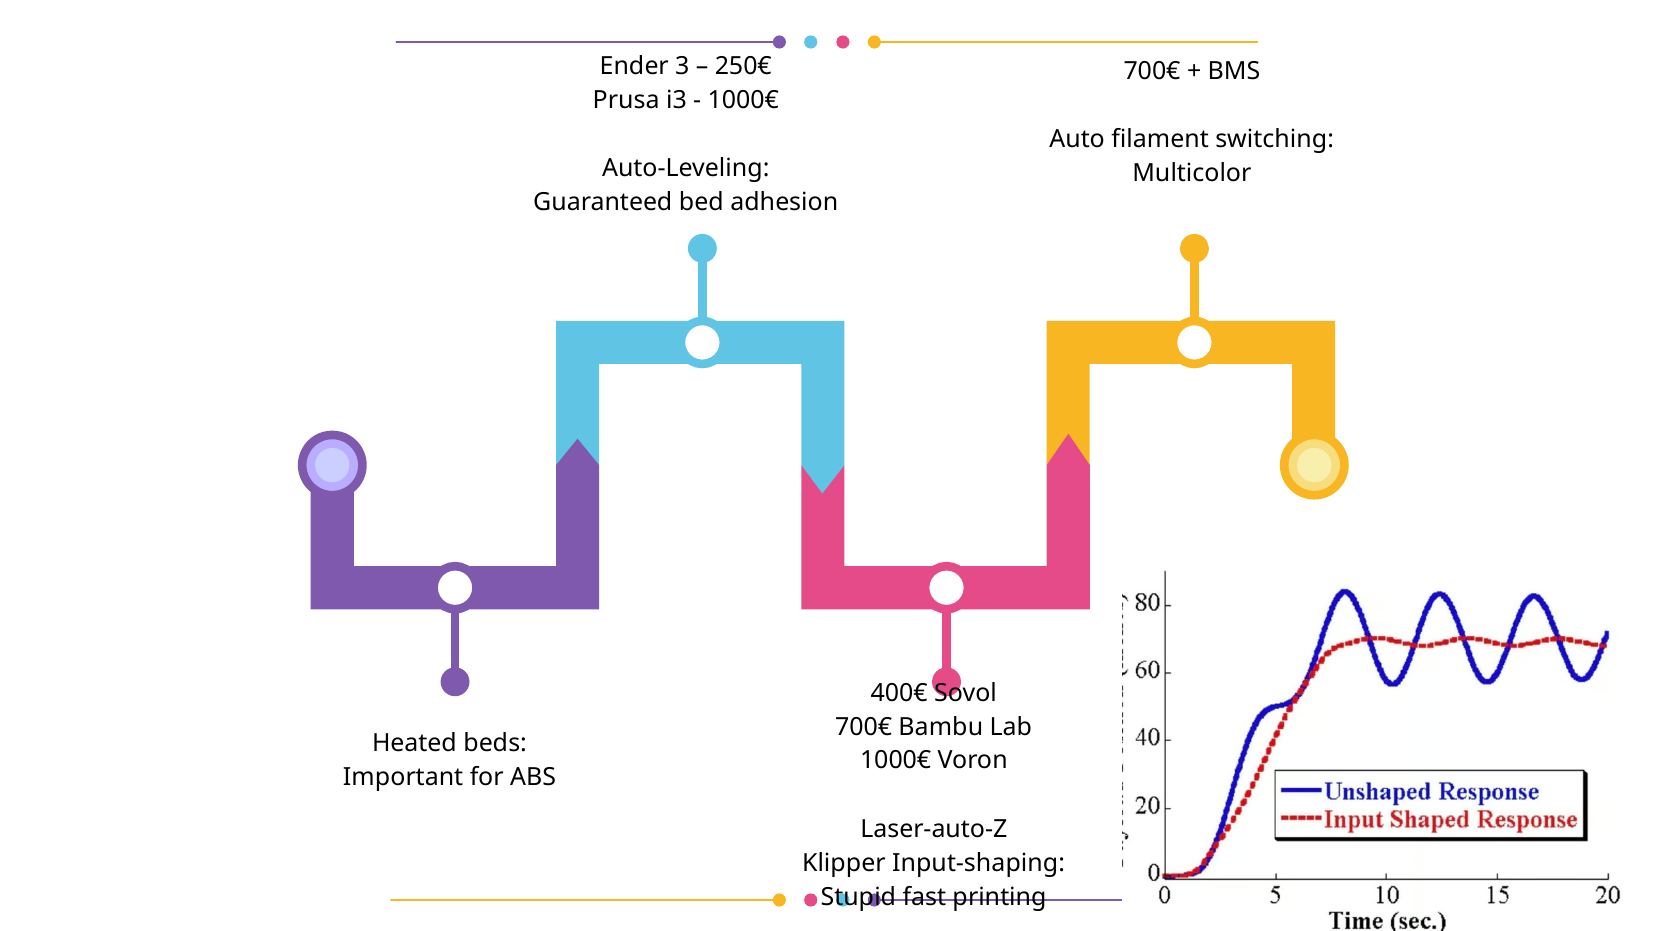

700€ + BMS
Auto filament switching: Multicolor
Ender 3 – 250€
Prusa i3 - 1000€
Auto-Leveling:
Guaranteed bed adhesion
# Heated beds: Important for ABS
400€ Sovol
700€ Bambu Lab
1000€ Voron
Laser-auto-Z
Klipper Input-shaping:
Stupid fast printing